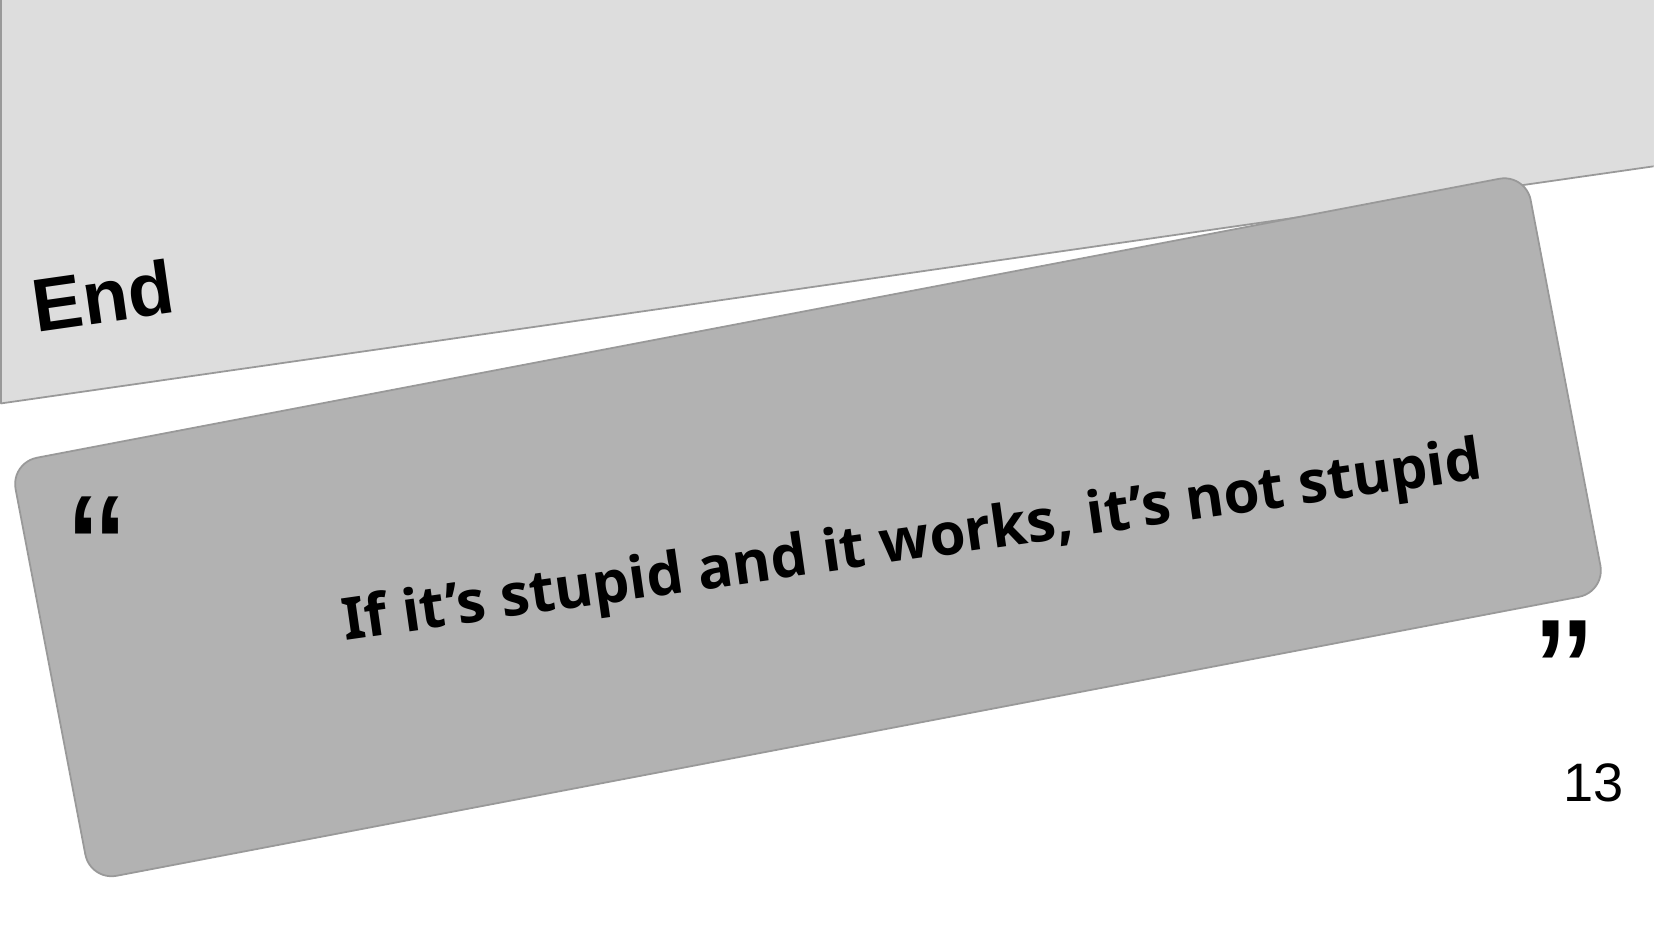

# End
If it’s stupid and it works, it’s not stupid
13